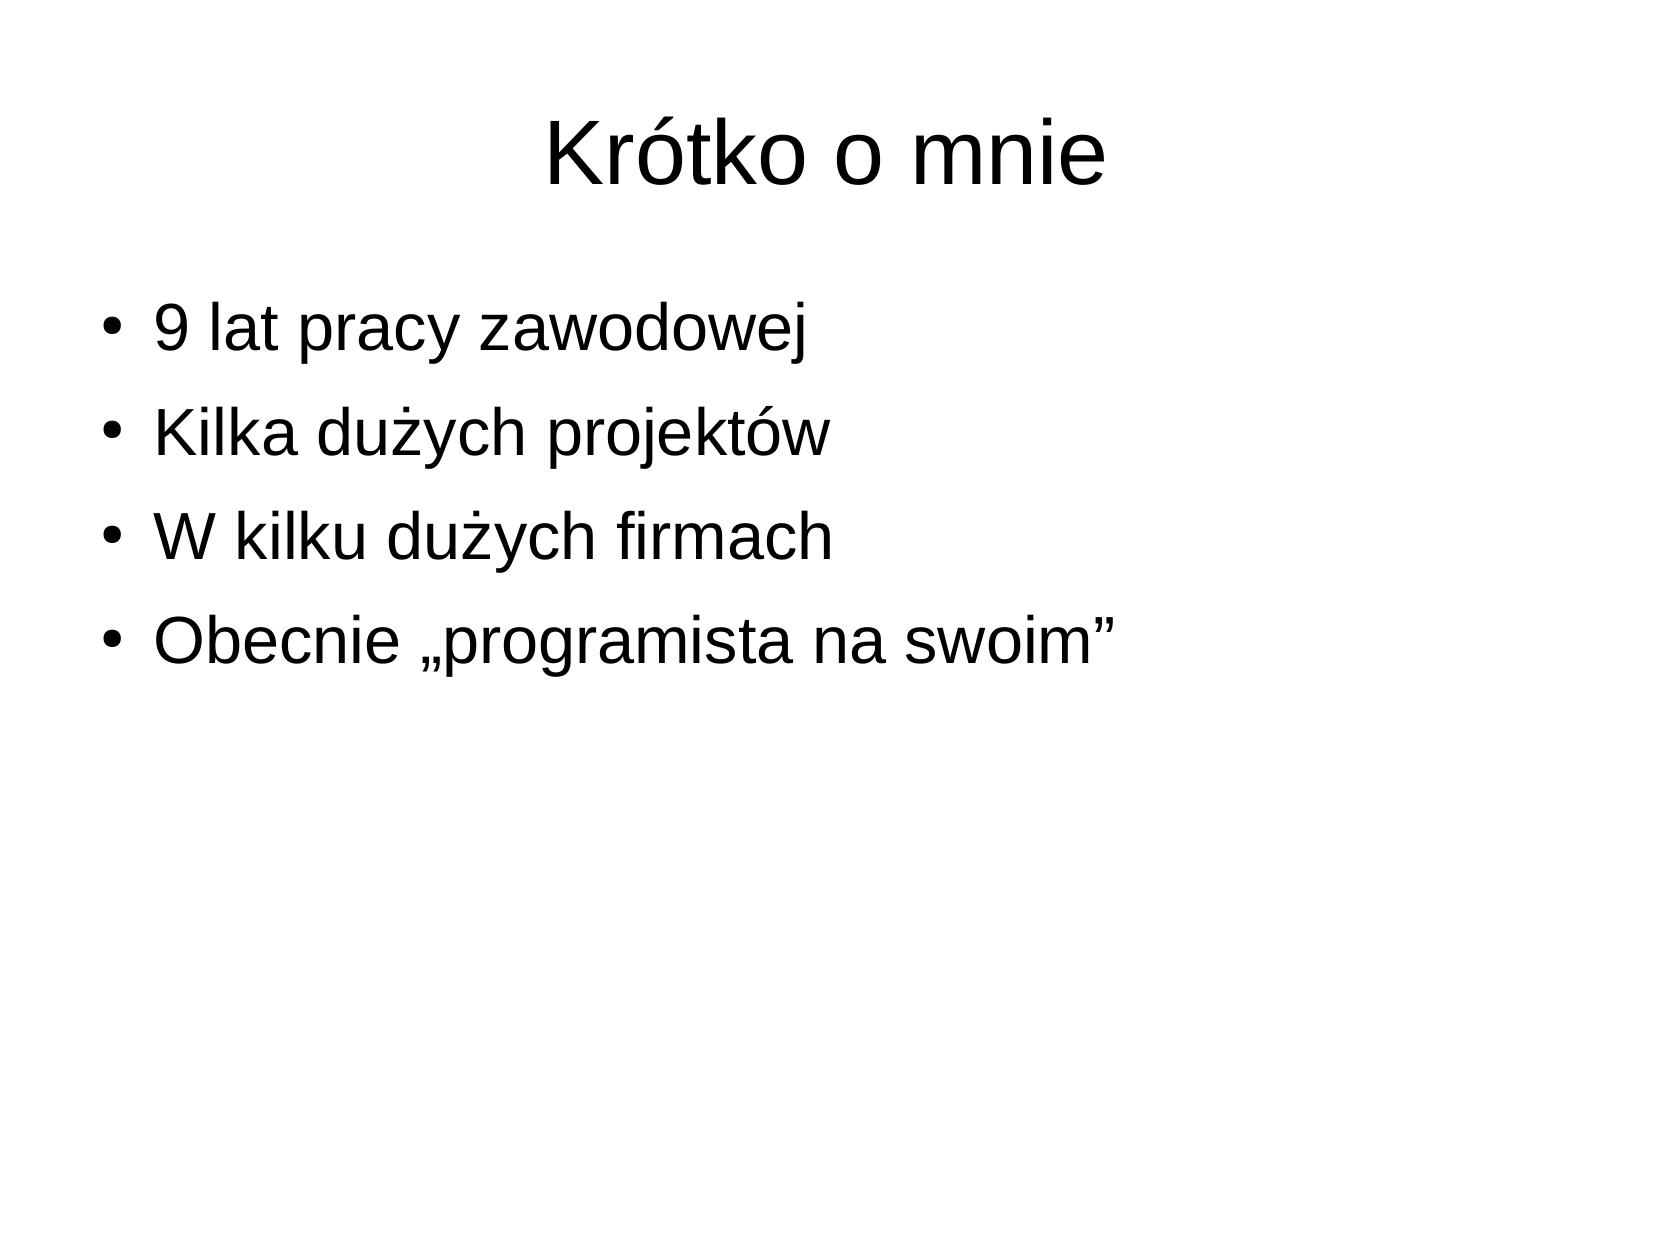

# Krótko o mnie
9 lat pracy zawodowej
Kilka dużych projektów
W kilku dużych firmach
Obecnie „programista na swoim”